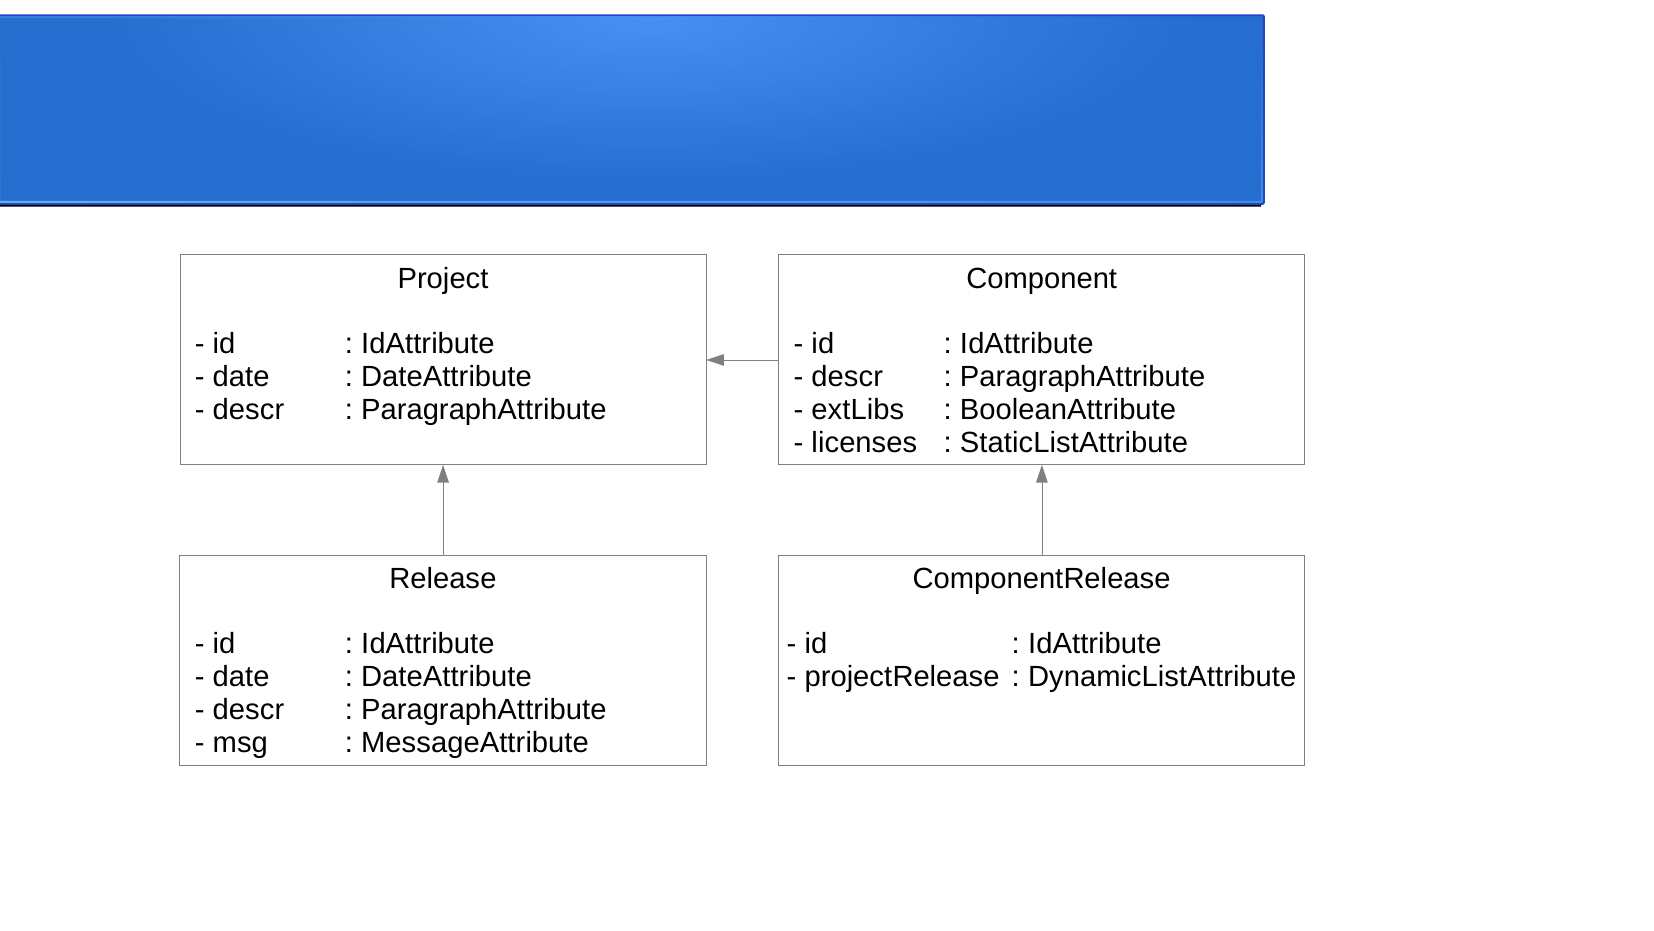

#
Project
- id		: IdAttribute
- date 	: DateAttribute
- descr 	: ParagraphAttribute
Component
- id		: IdAttribute
- descr 	: ParagraphAttribute
- extLibs	: BooleanAttribute
- licenses	: StaticListAttribute
Release
- id		: IdAttribute
- date 	: DateAttribute
- descr 	: ParagraphAttribute
- msg		: MessageAttribute
ComponentRelease
- id			: IdAttribute
- projectRelease	: DynamicListAttribute